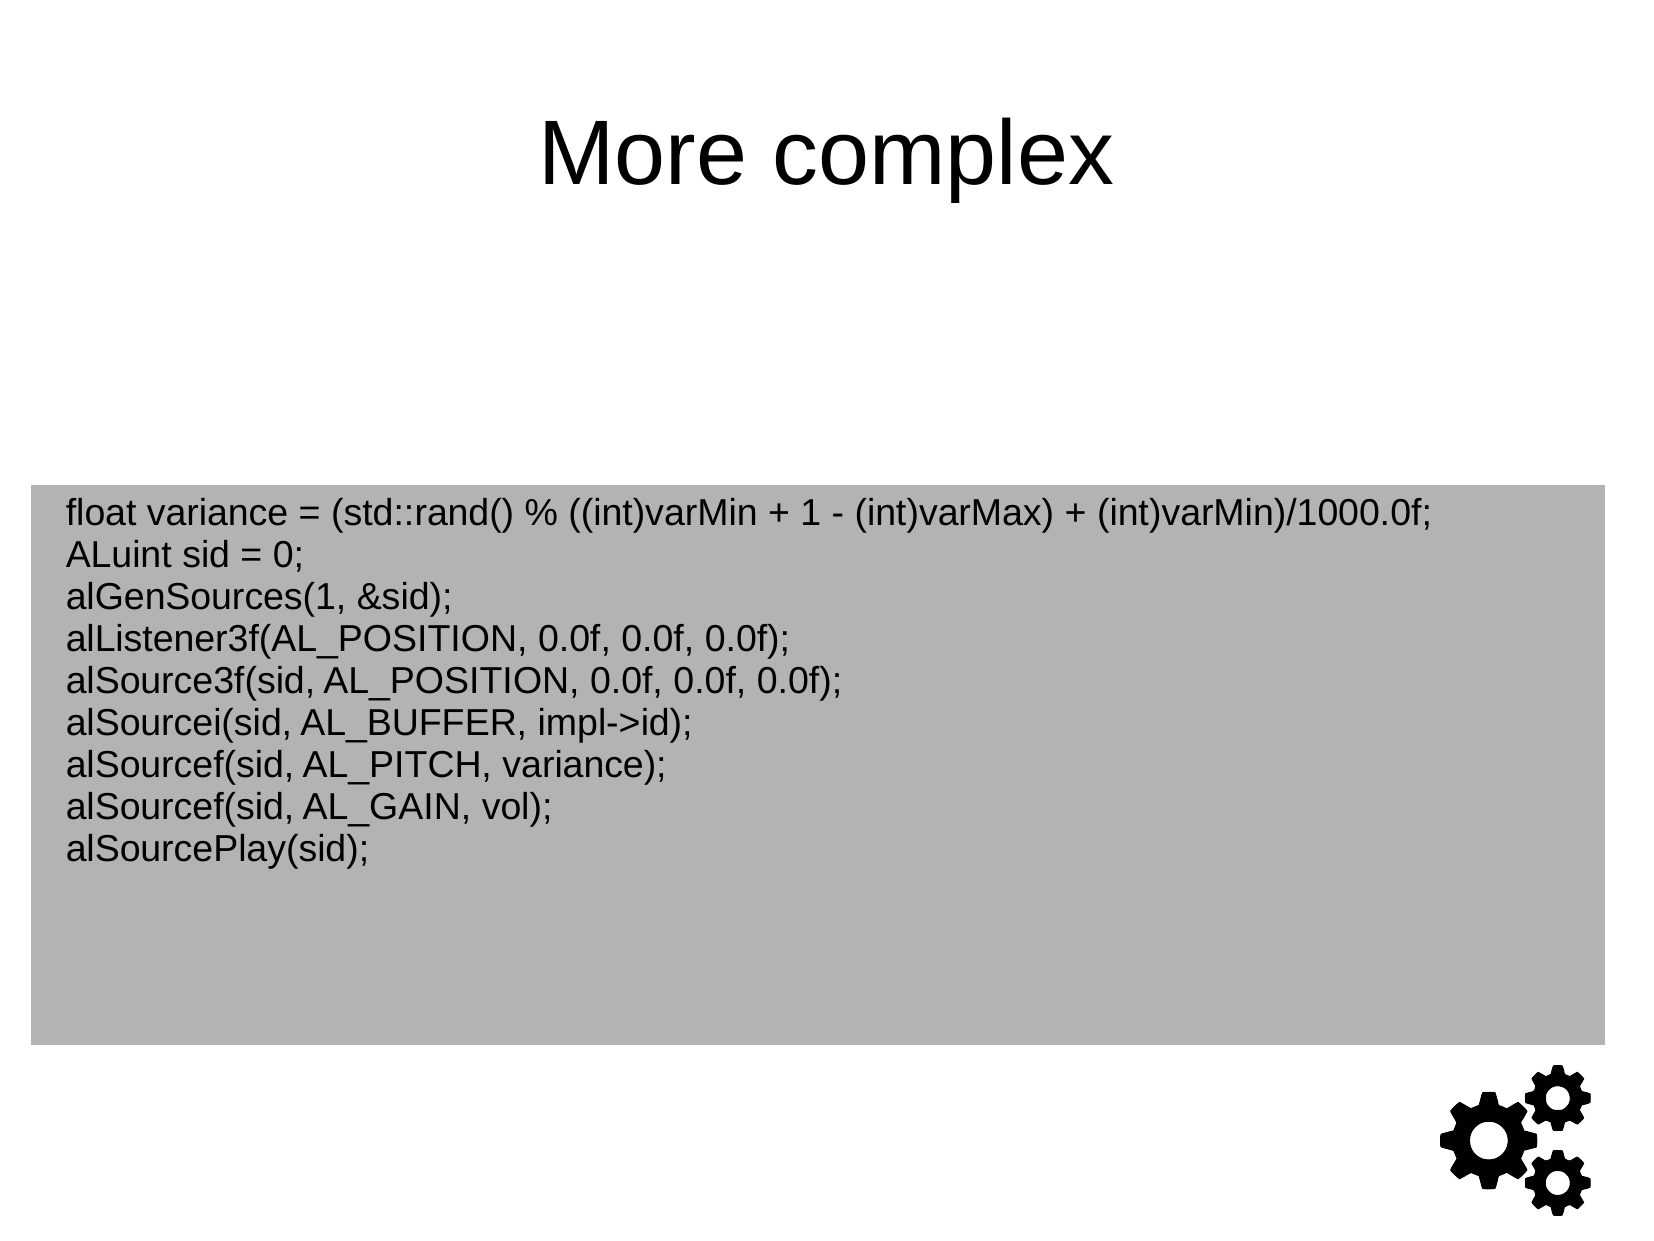

# More complex
| float variance = (std::rand() % ((int)varMin + 1 - (int)varMax) + (int)varMin)/1000.0f; ALuint sid = 0; alGenSources(1, &sid); alListener3f(AL\_POSITION, 0.0f, 0.0f, 0.0f); alSource3f(sid, AL\_POSITION, 0.0f, 0.0f, 0.0f); alSourcei(sid, AL\_BUFFER, impl->id); alSourcef(sid, AL\_PITCH, variance); alSourcef(sid, AL\_GAIN, vol); alSourcePlay(sid); |
| --- |